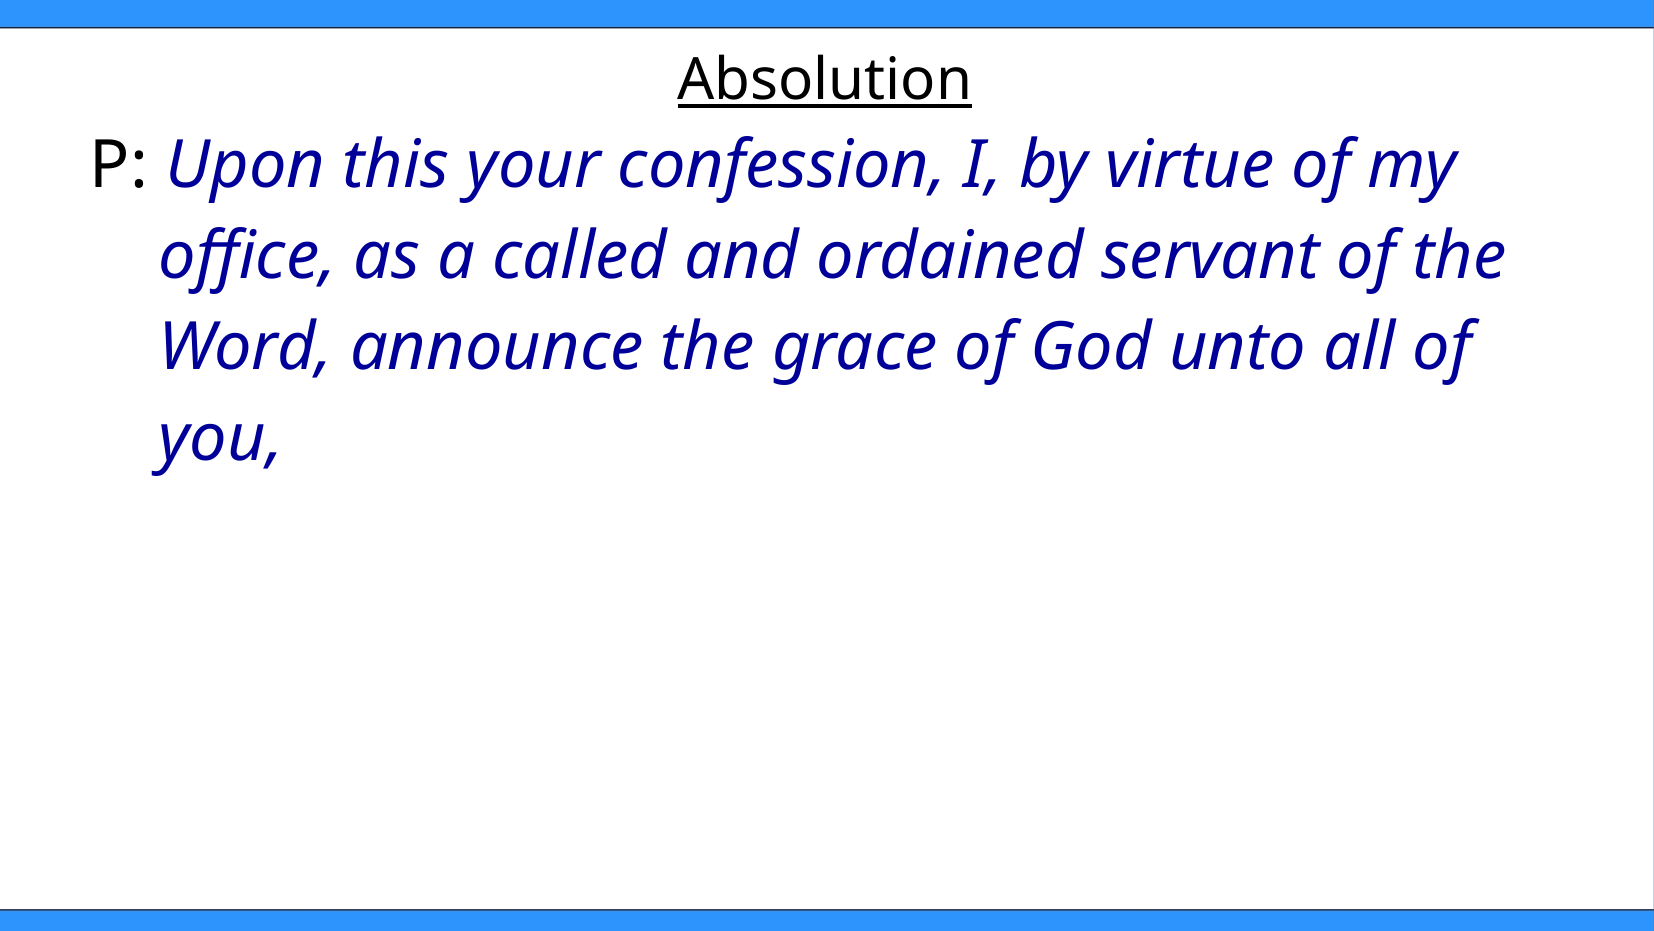

Absolution
P: Upon this your confession, I, by virtue of my
 office, as a called and ordained servant of the
 Word, announce the grace of God unto all of
 you,